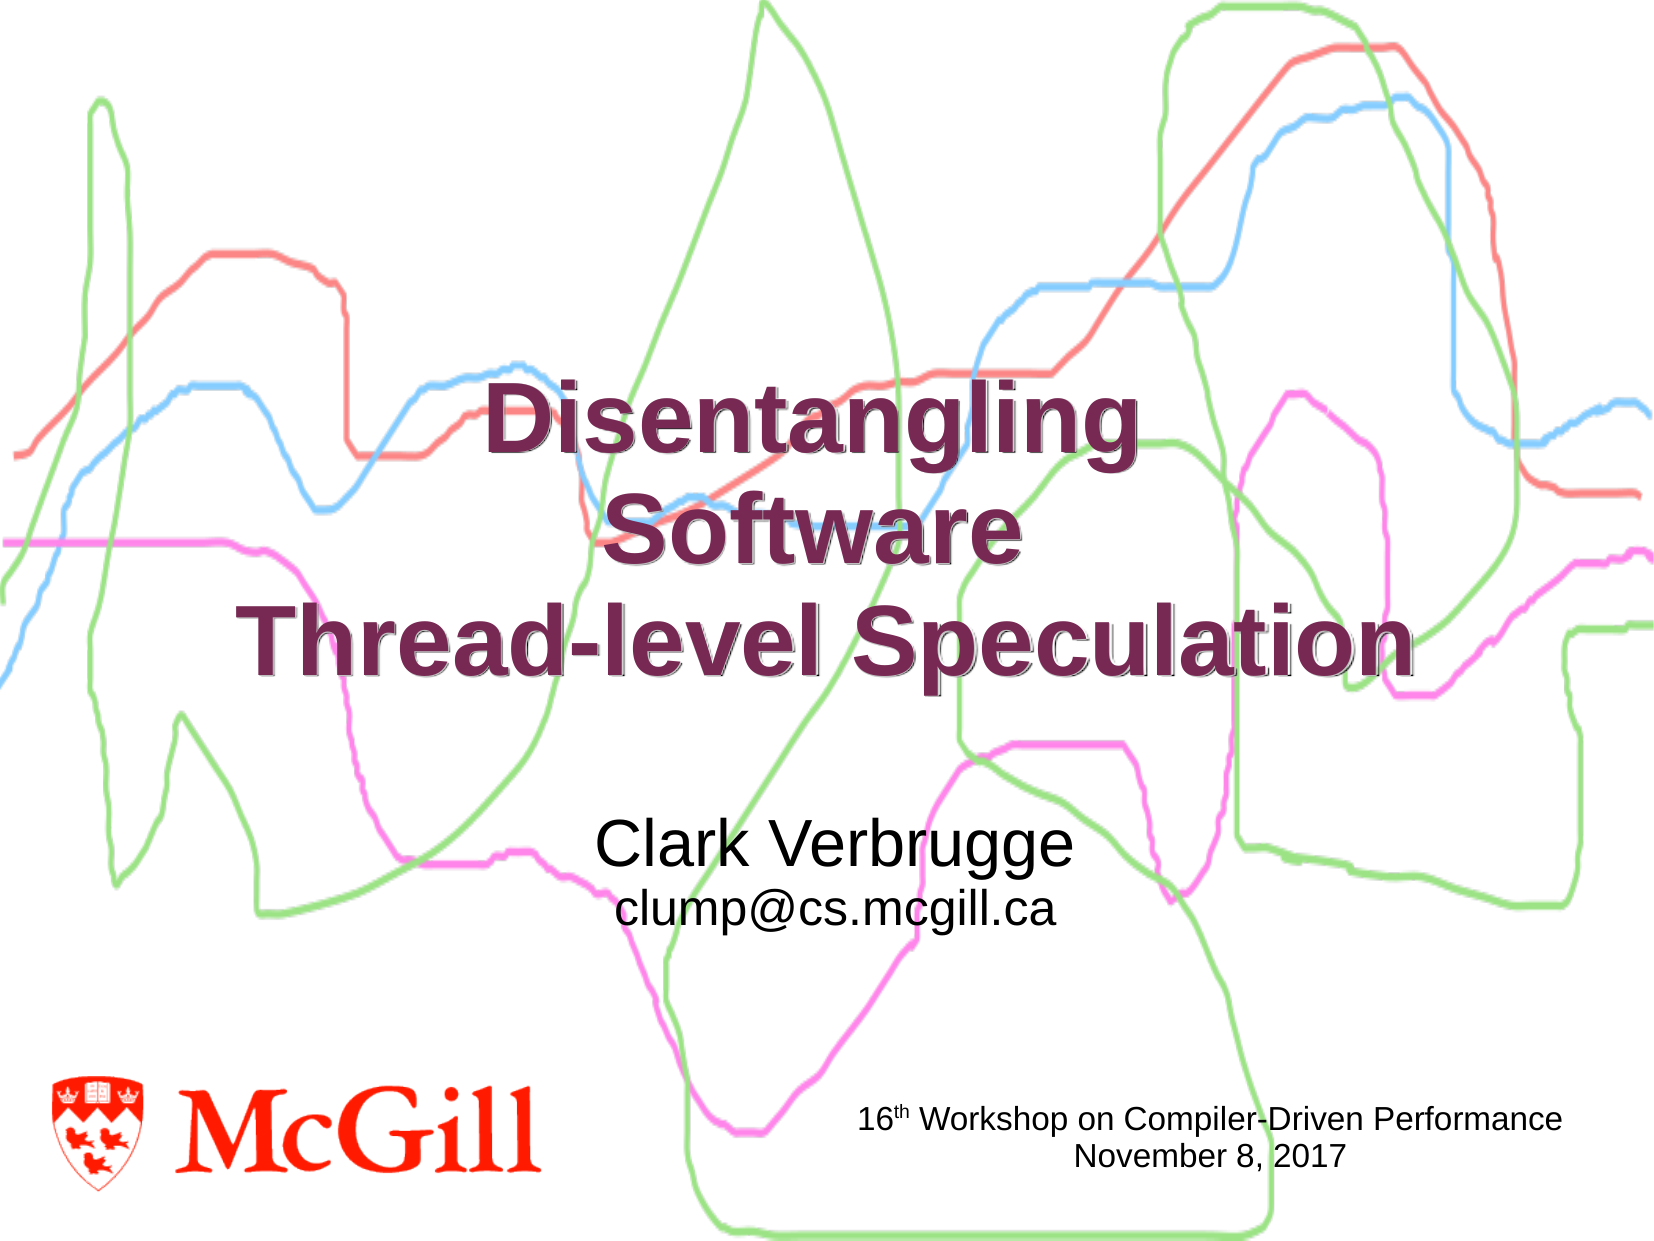

# Disentangling
Software
Thread-level Speculation
Clark Verbrugge
clump@cs.mcgill.ca
16th Workshop on Compiler-Driven Performance
November 8, 2017